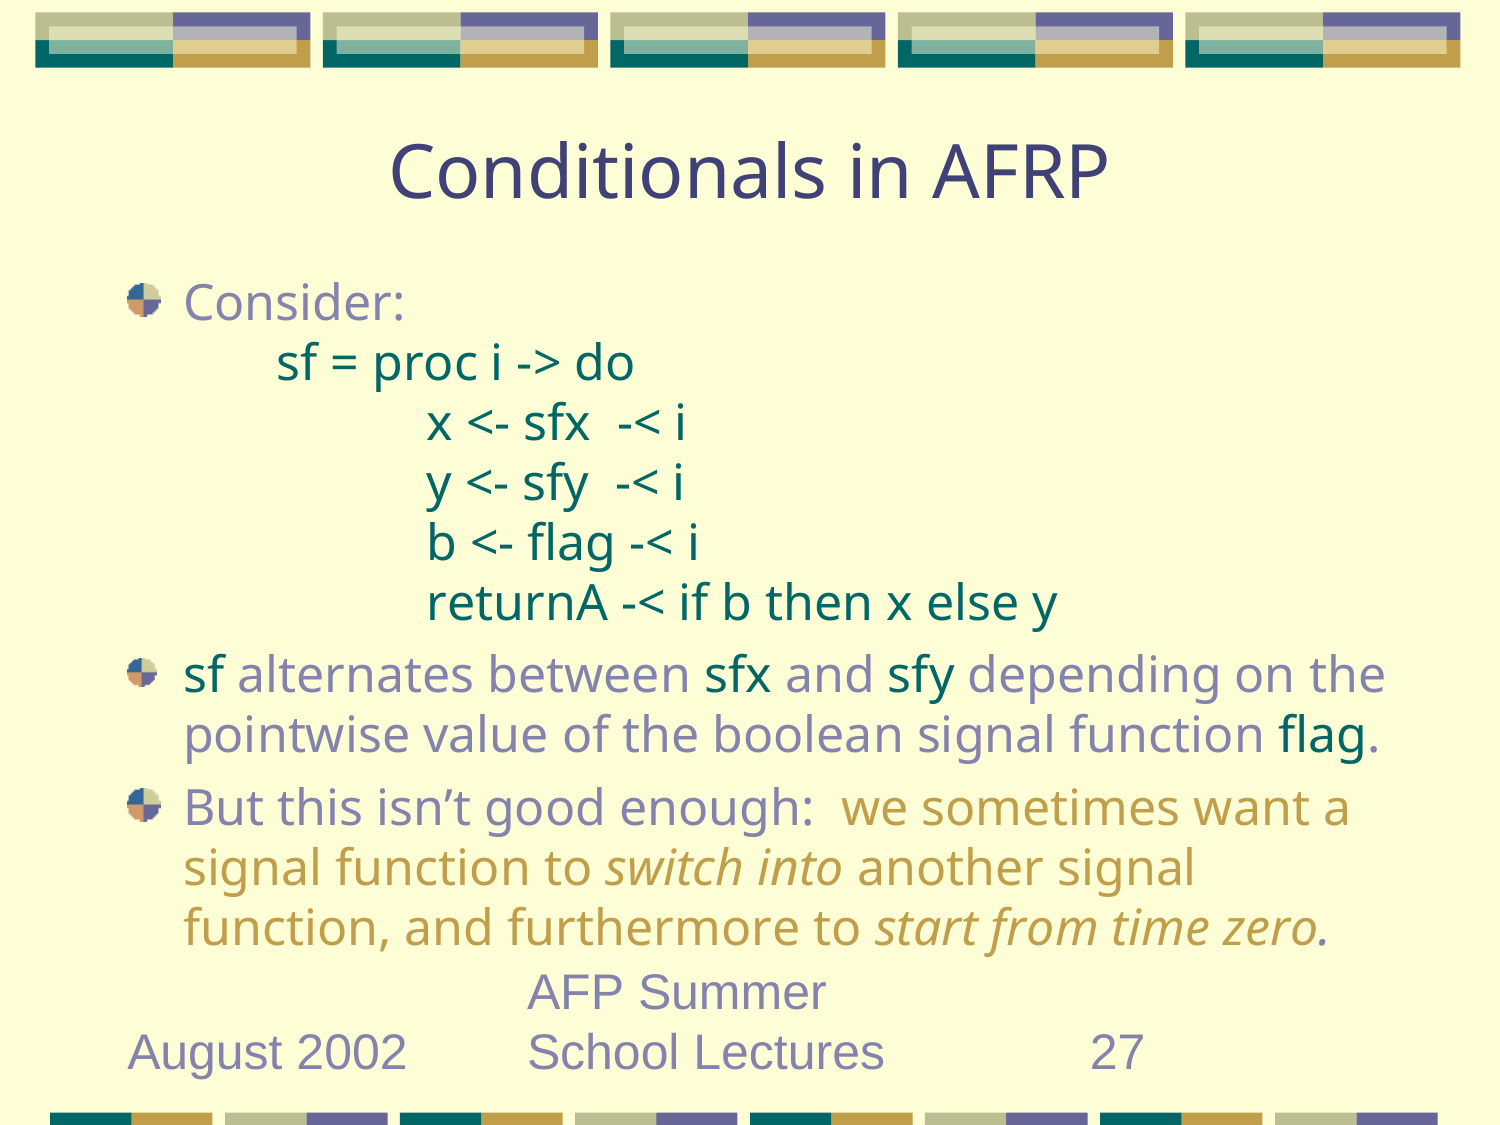

# Conditionals in AFRP
Consider:
	sf = proc i -> do
		x <- sfx -< i
		y <- sfy -< i
		b <- flag -< i
		returnA -< if b then x else y
sf alternates between sfx and sfy depending on the pointwise value of the boolean signal function flag.
But this isn’t good enough: we sometimes want a signal function to switch into another signal function, and furthermore to start from time zero.
August 2002
27